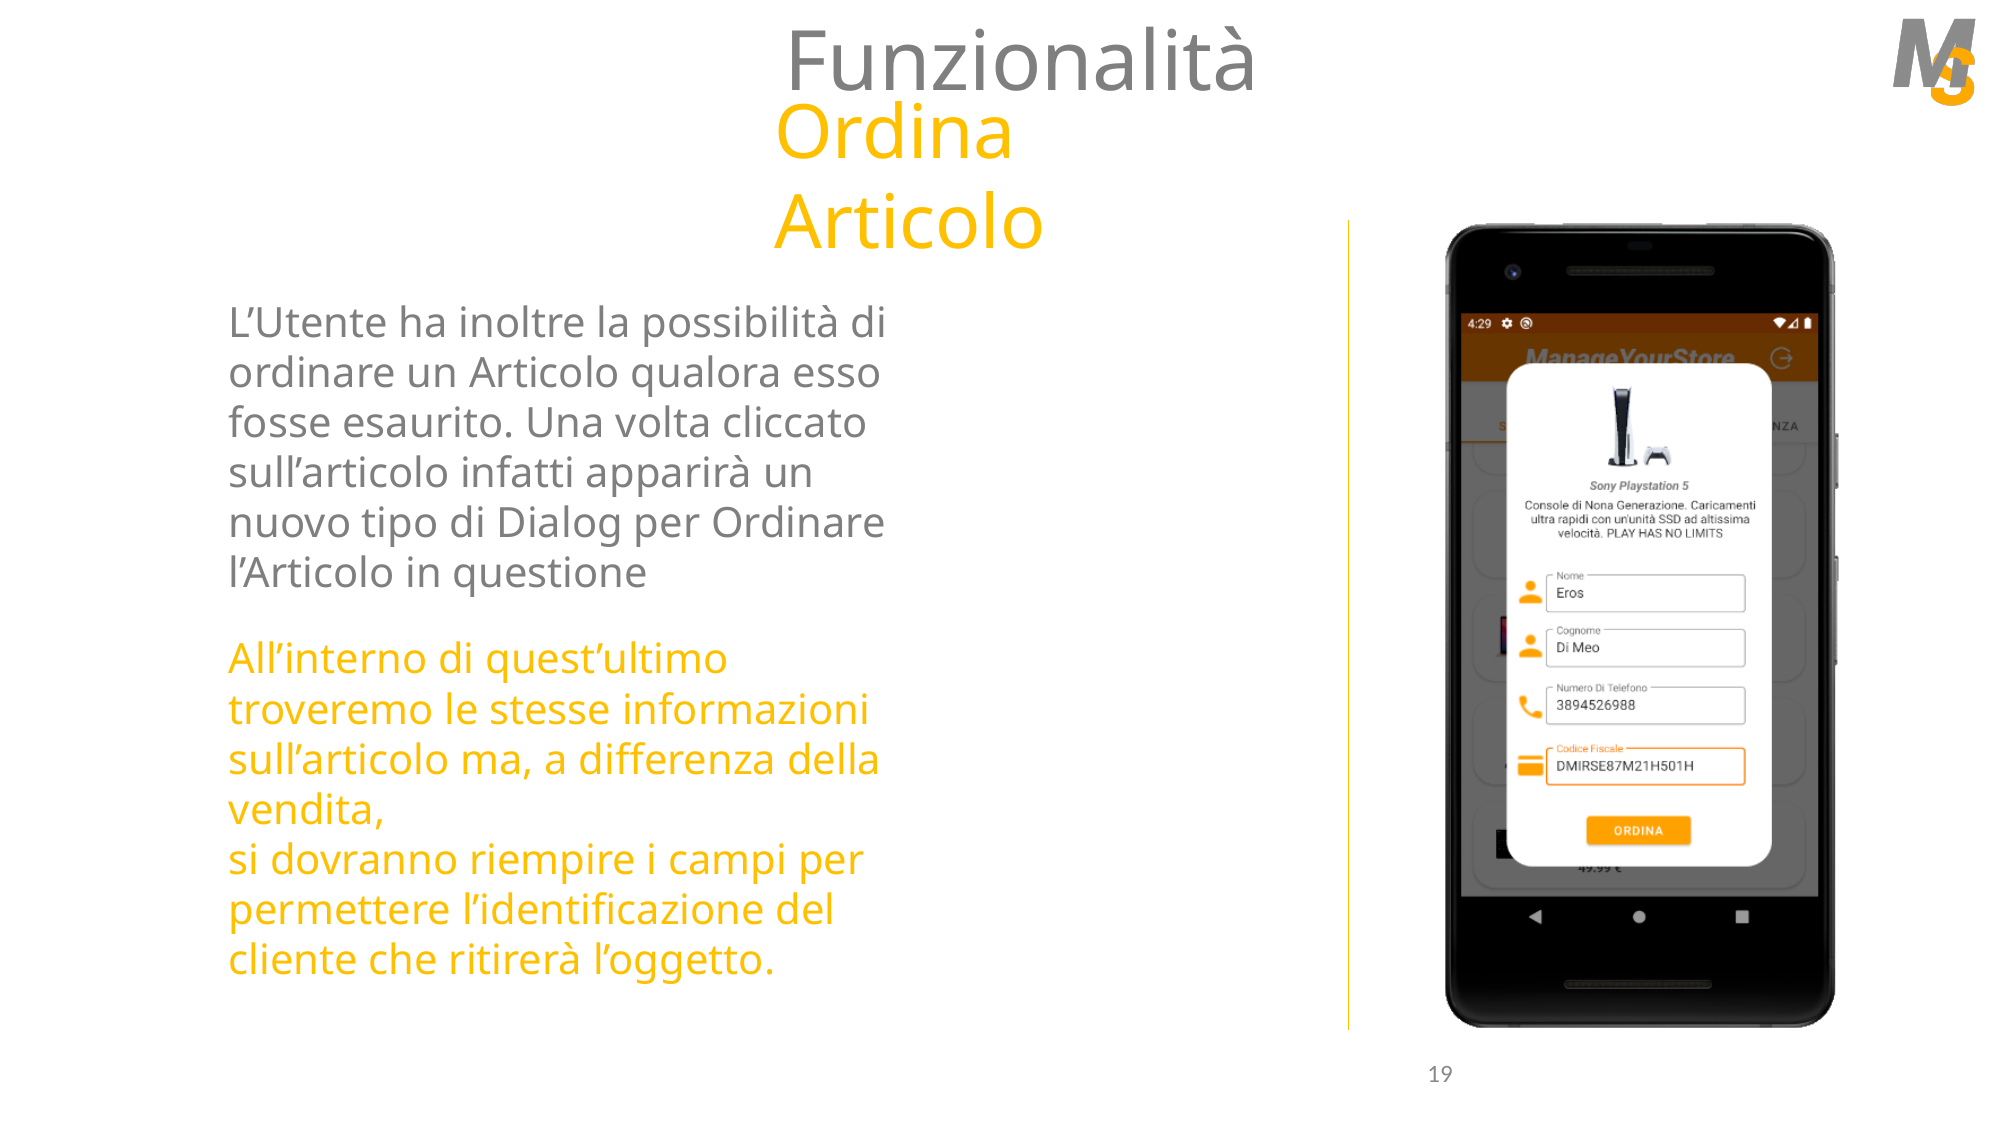

Funzionalità
Ordina Articolo
L’Utente ha inoltre la possibilità di ordinare un Articolo qualora esso fosse esaurito. Una volta cliccato sull’articolo infatti apparirà un nuovo tipo di Dialog per Ordinare l’Articolo in questione
All’interno di quest’ultimo troveremo le stesse informazioni sull’articolo ma, a differenza della vendita,
si dovranno riempire i campi per permettere l’identificazione del cliente che ritirerà l’oggetto.